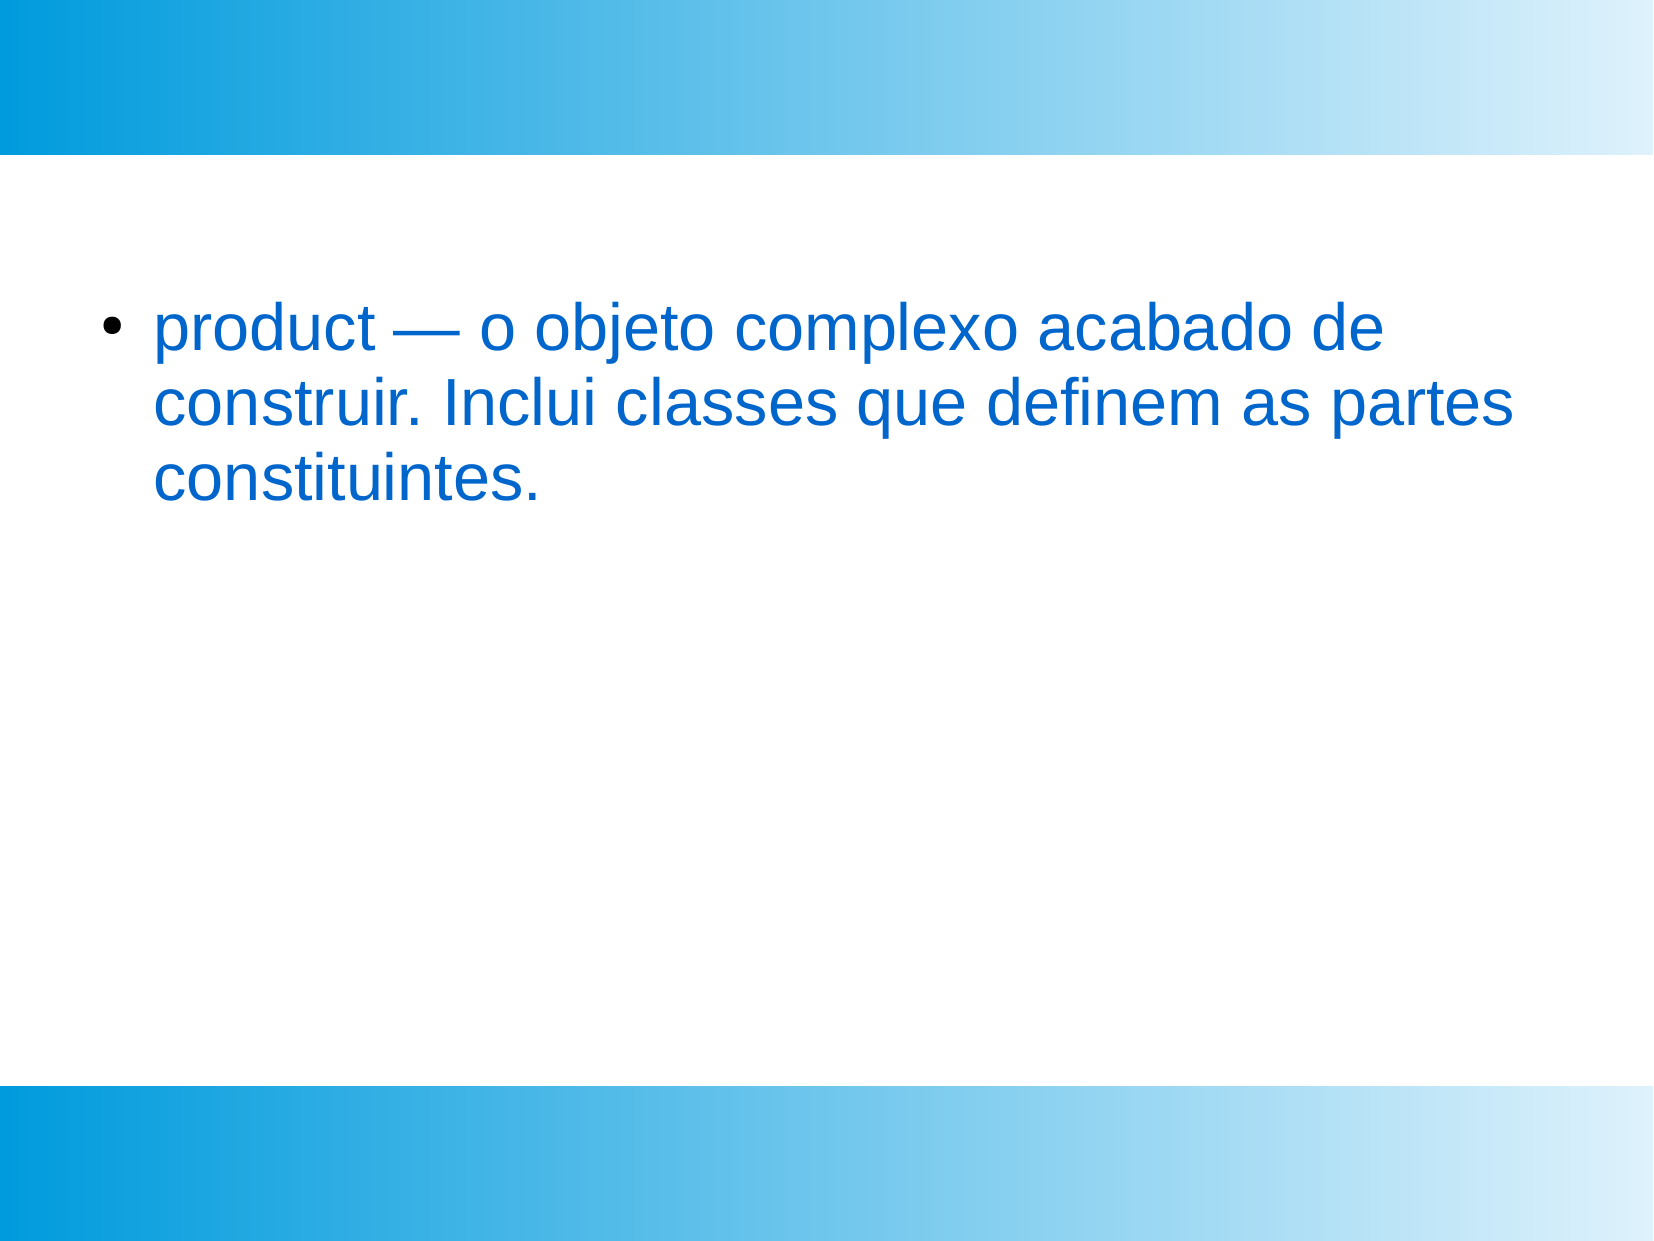

#
product — o objeto complexo acabado de construir. Inclui classes que definem as partes constituintes.